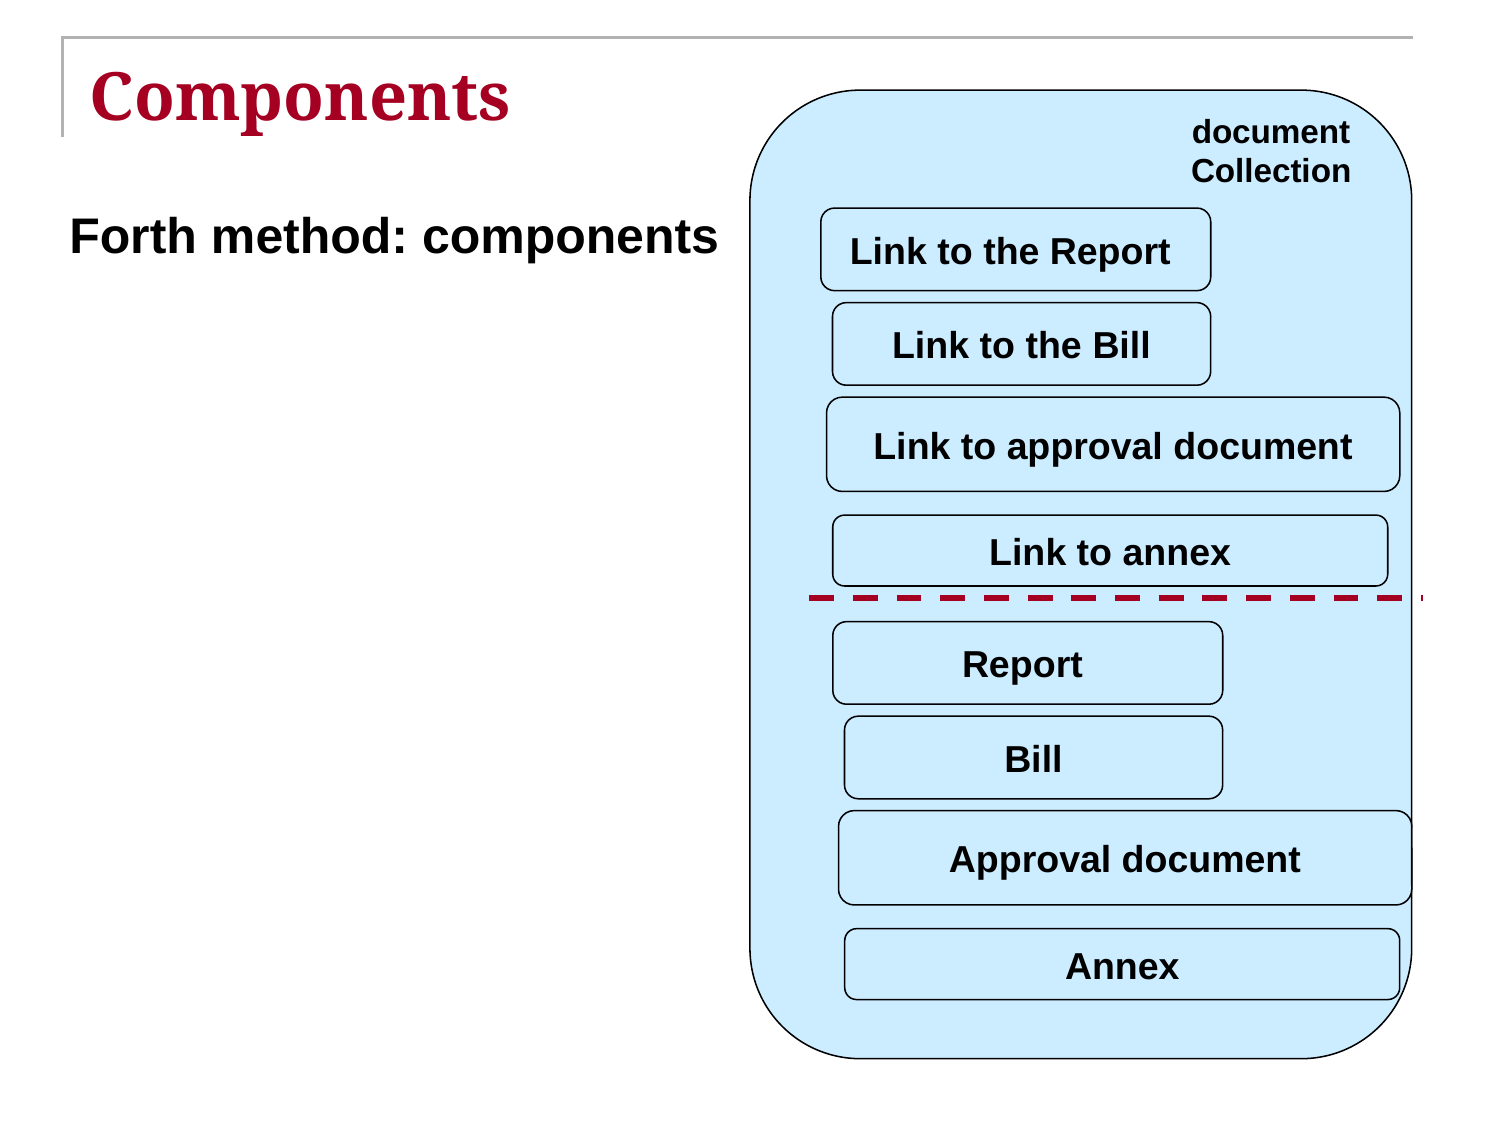

# Components
document
Collection
Forth method: components
Link to the Report
Link to the Bill
Link to approval document
Link to annex
Report
Bill
Approval document
Annex